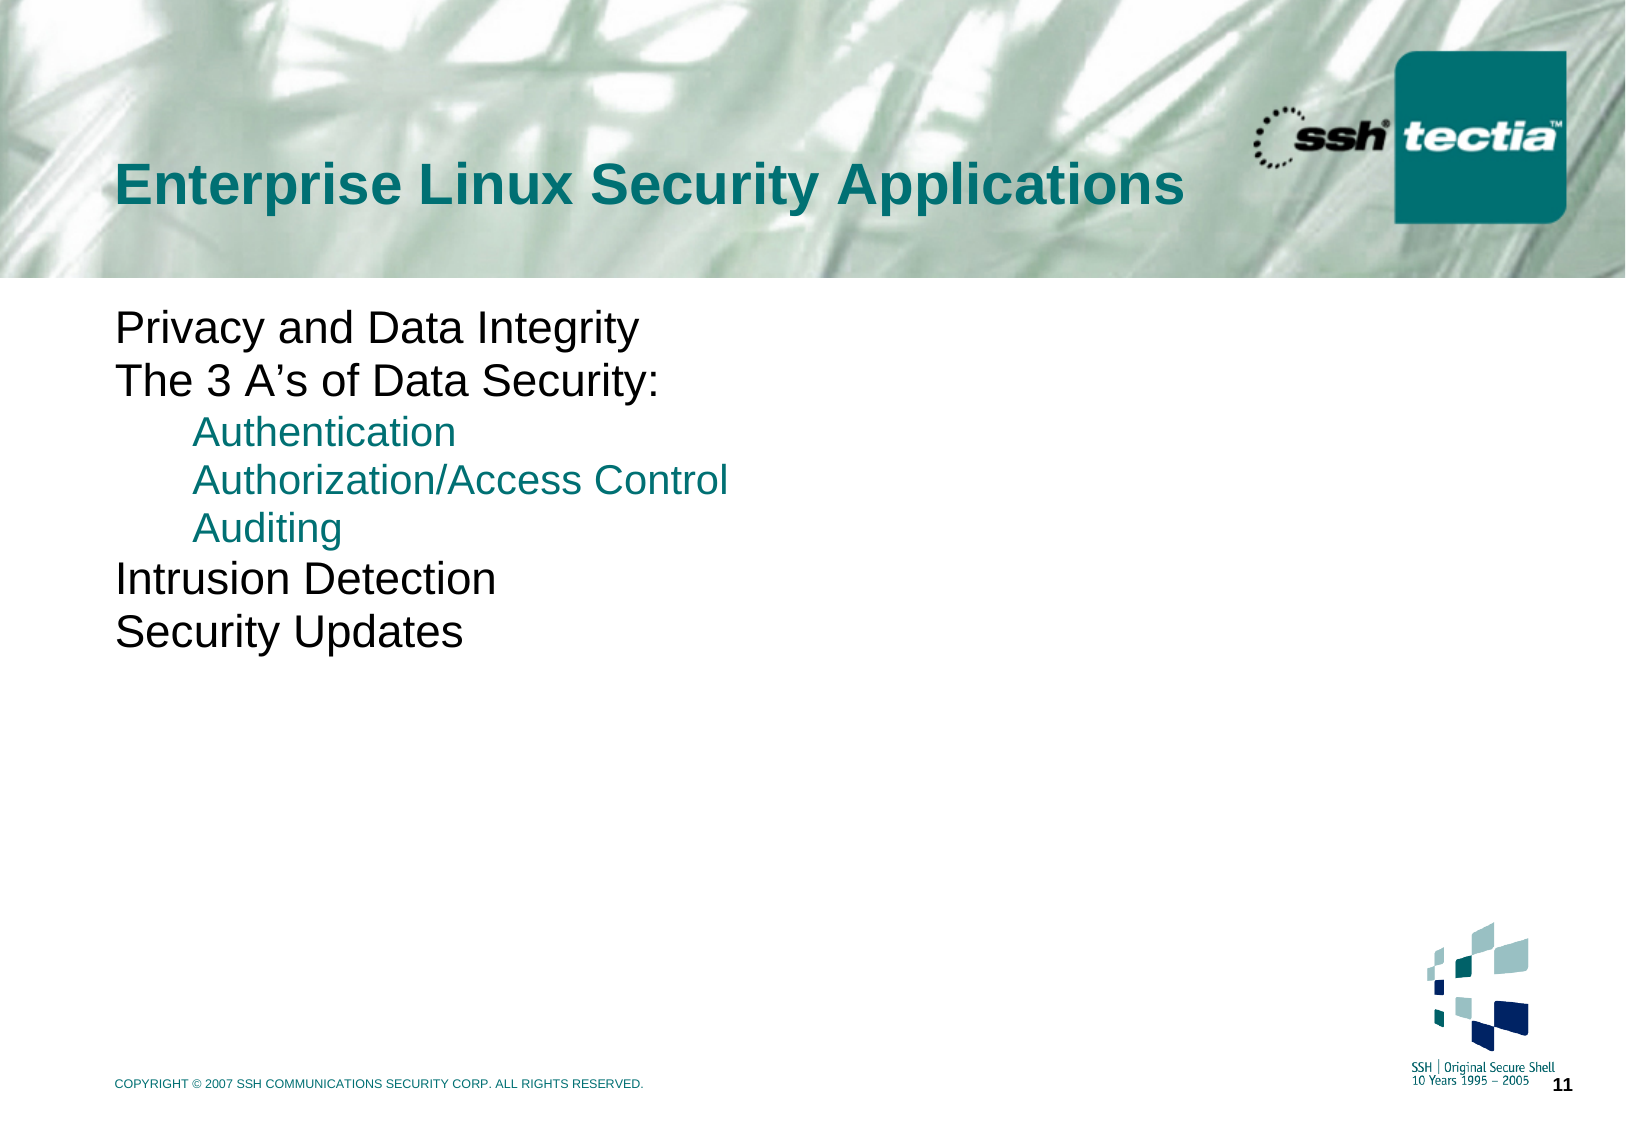

# Enterprise Linux Security Applications
Privacy and Data Integrity
The 3 A’s of Data Security:
Authentication
Authorization/Access Control
Auditing
Intrusion Detection
Security Updates